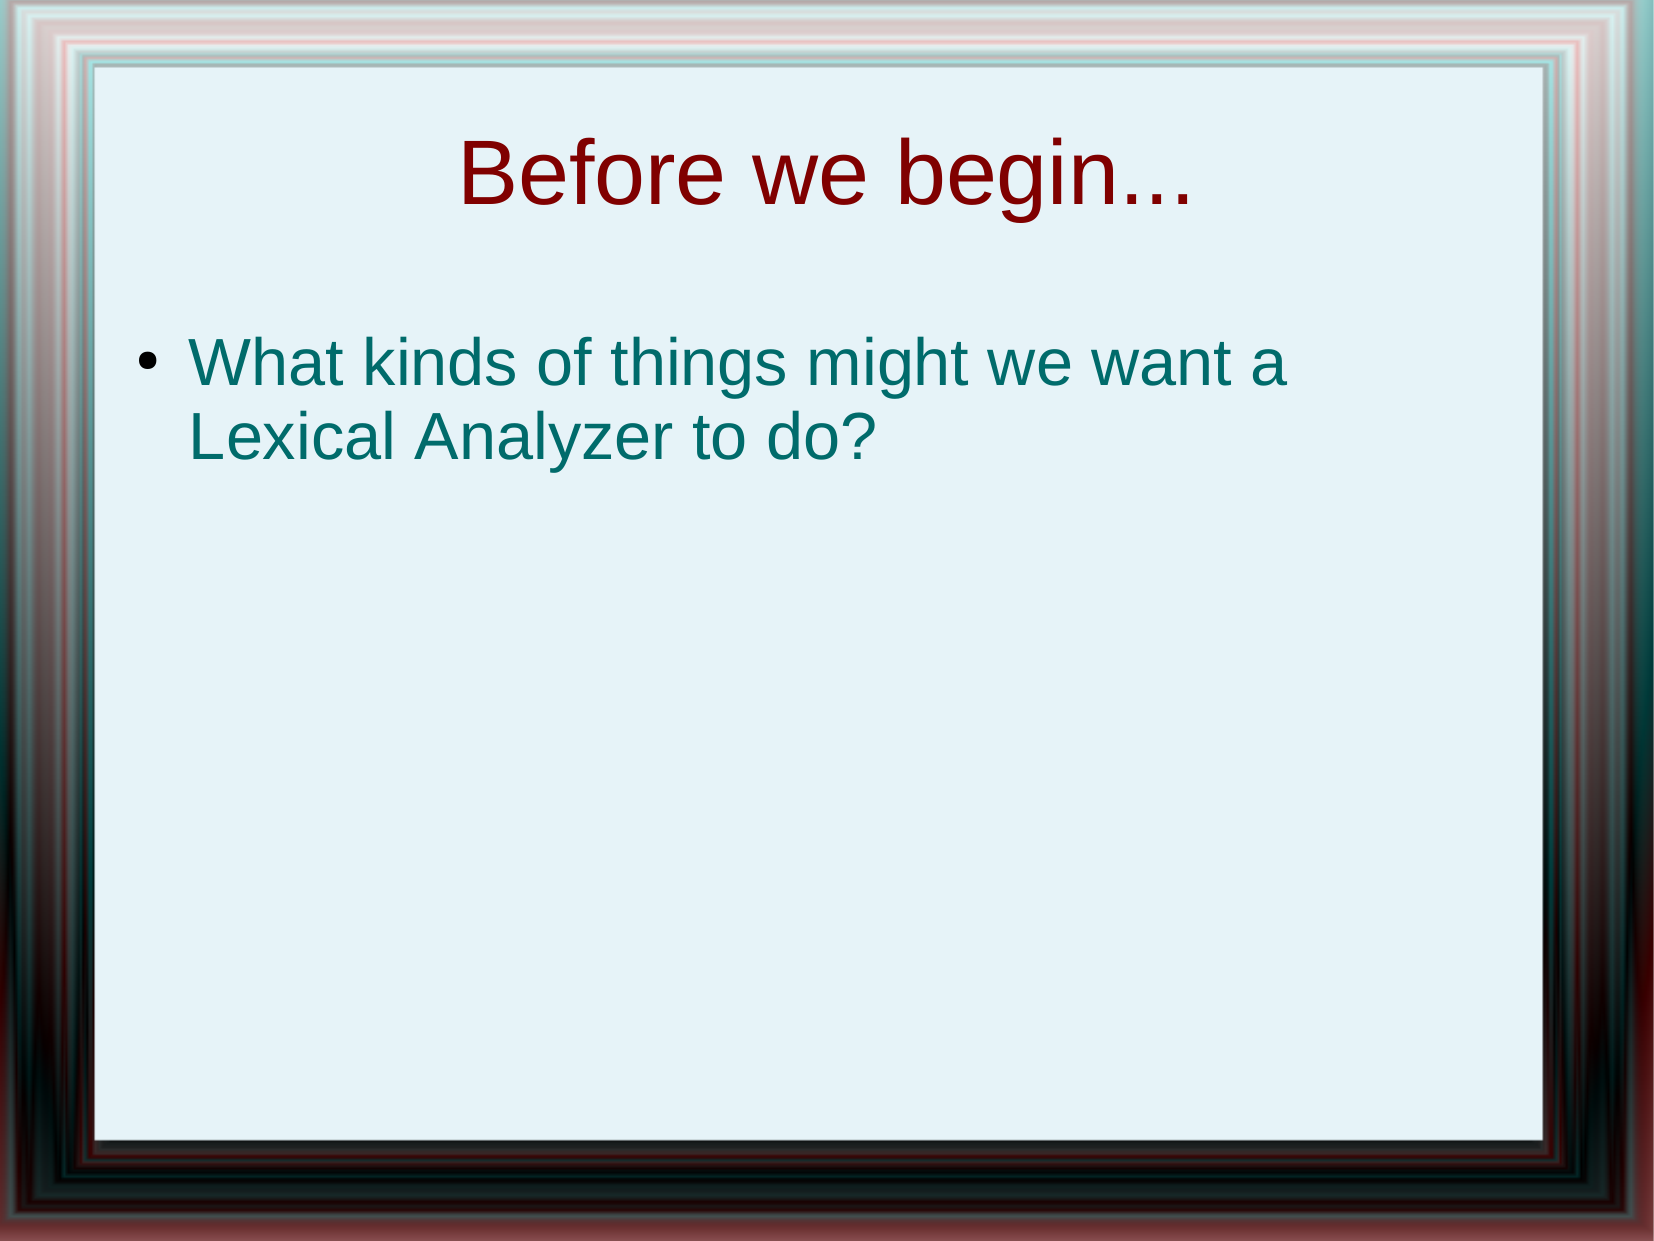

# Before we begin...
What kinds of things might we want a Lexical Analyzer to do?